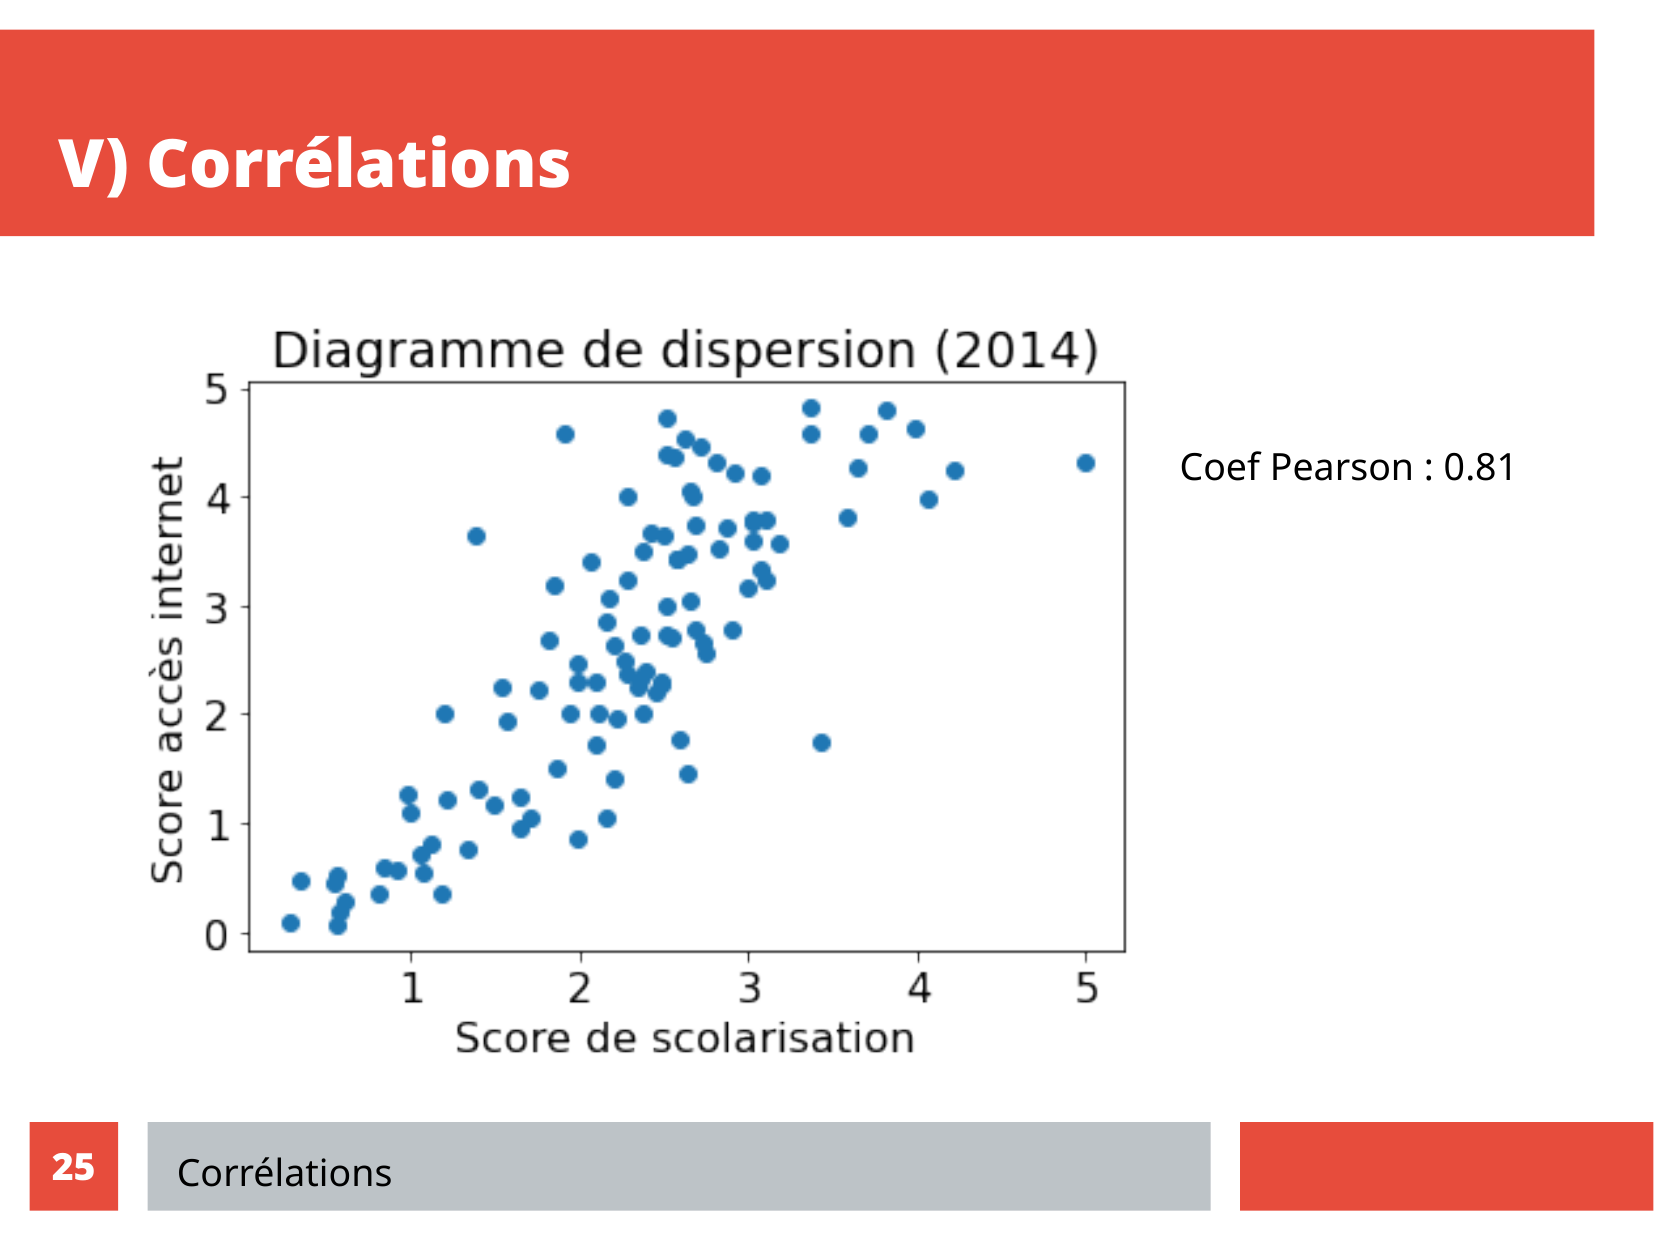

# V) Corrélations
Coef Pearson : 0.81
25
Corrélations